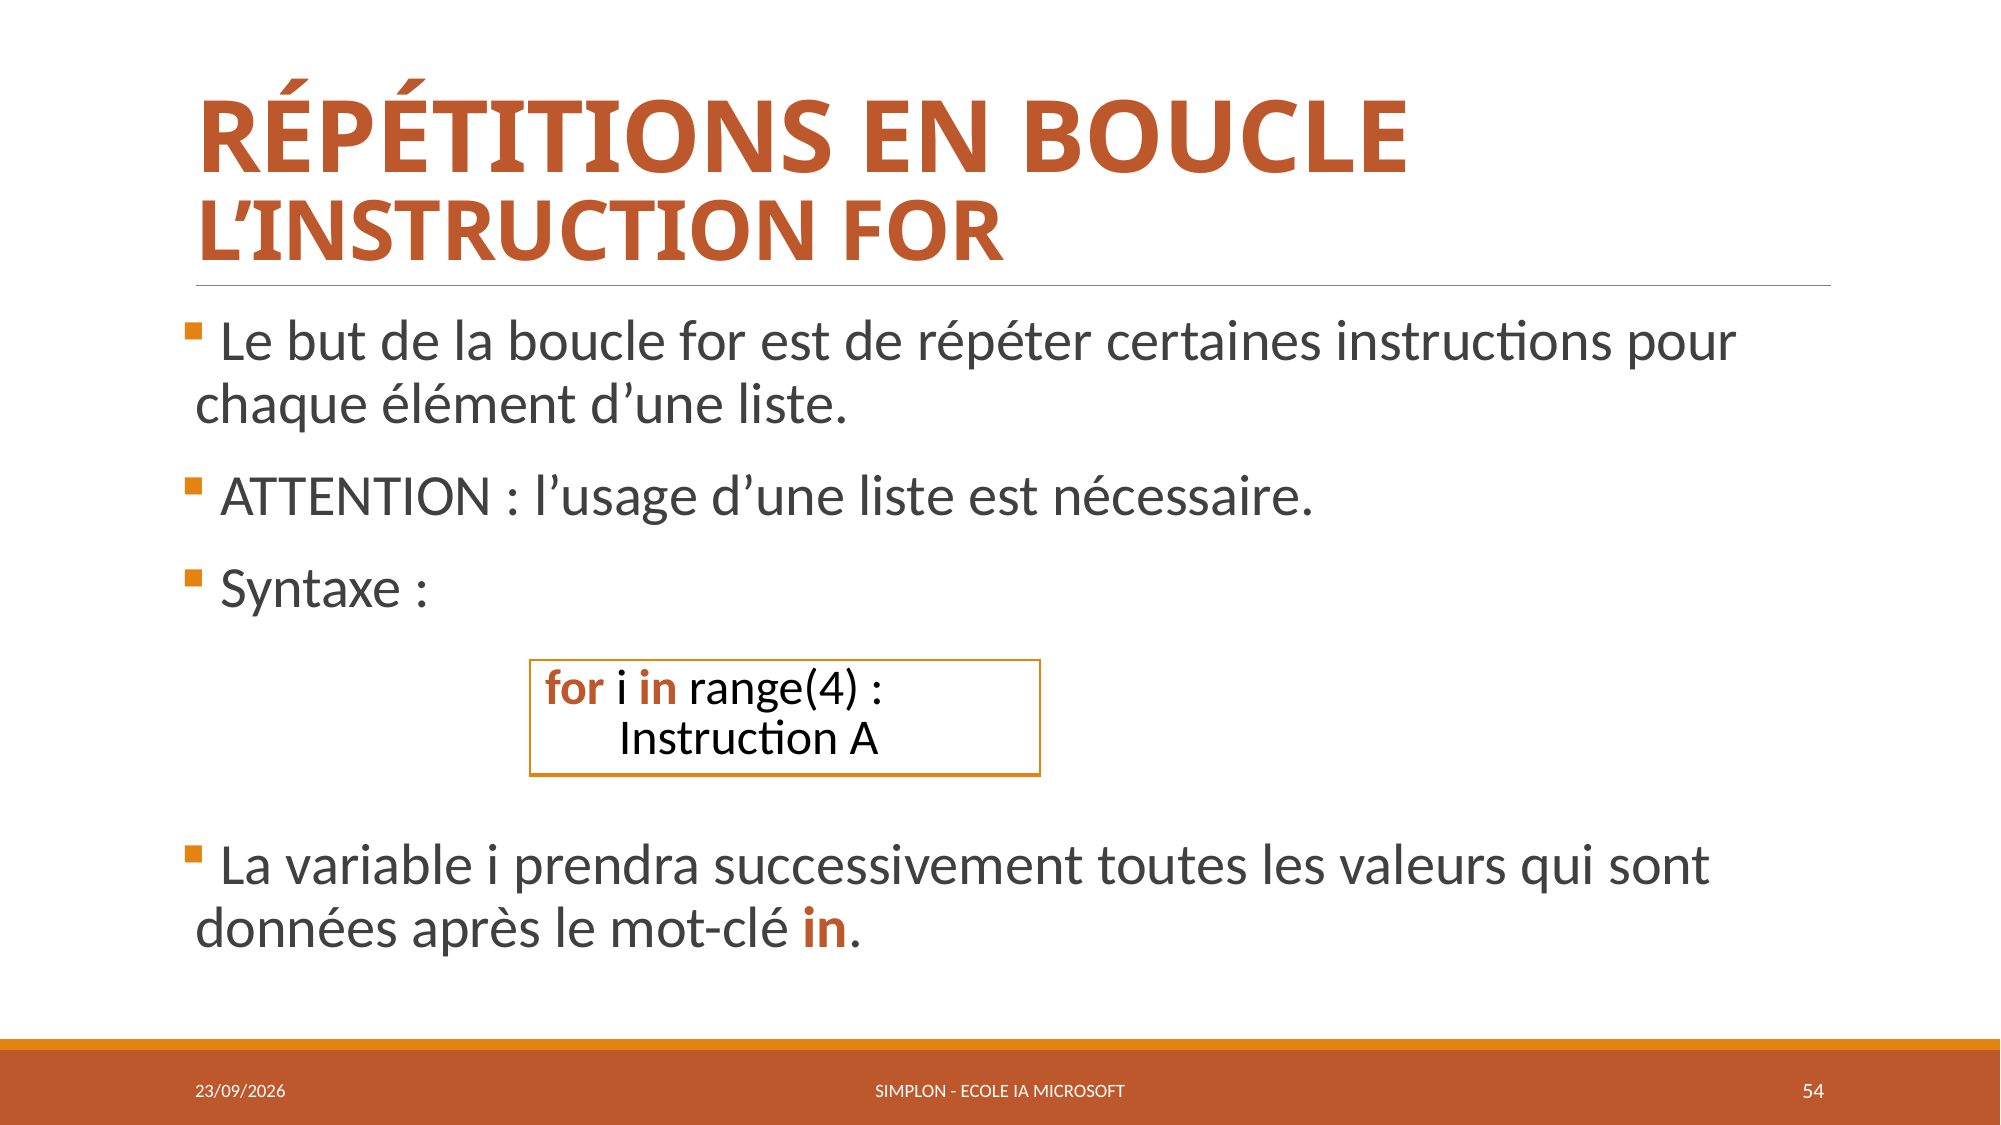

# RÉPÉTITIONS EN BOUCLE L’INSTRUCTION FOR
 Le but de la boucle for est de répéter certaines instructions pour chaque élément d’une liste.
 ATTENTION : l’usage d’une liste est nécessaire.
 Syntaxe :
 La variable i prendra successivement toutes les valeurs qui sont données après le mot-clé in.
| for i in range(4) : Instruction A |
| --- |
Simplon - Ecole IA Microsoft